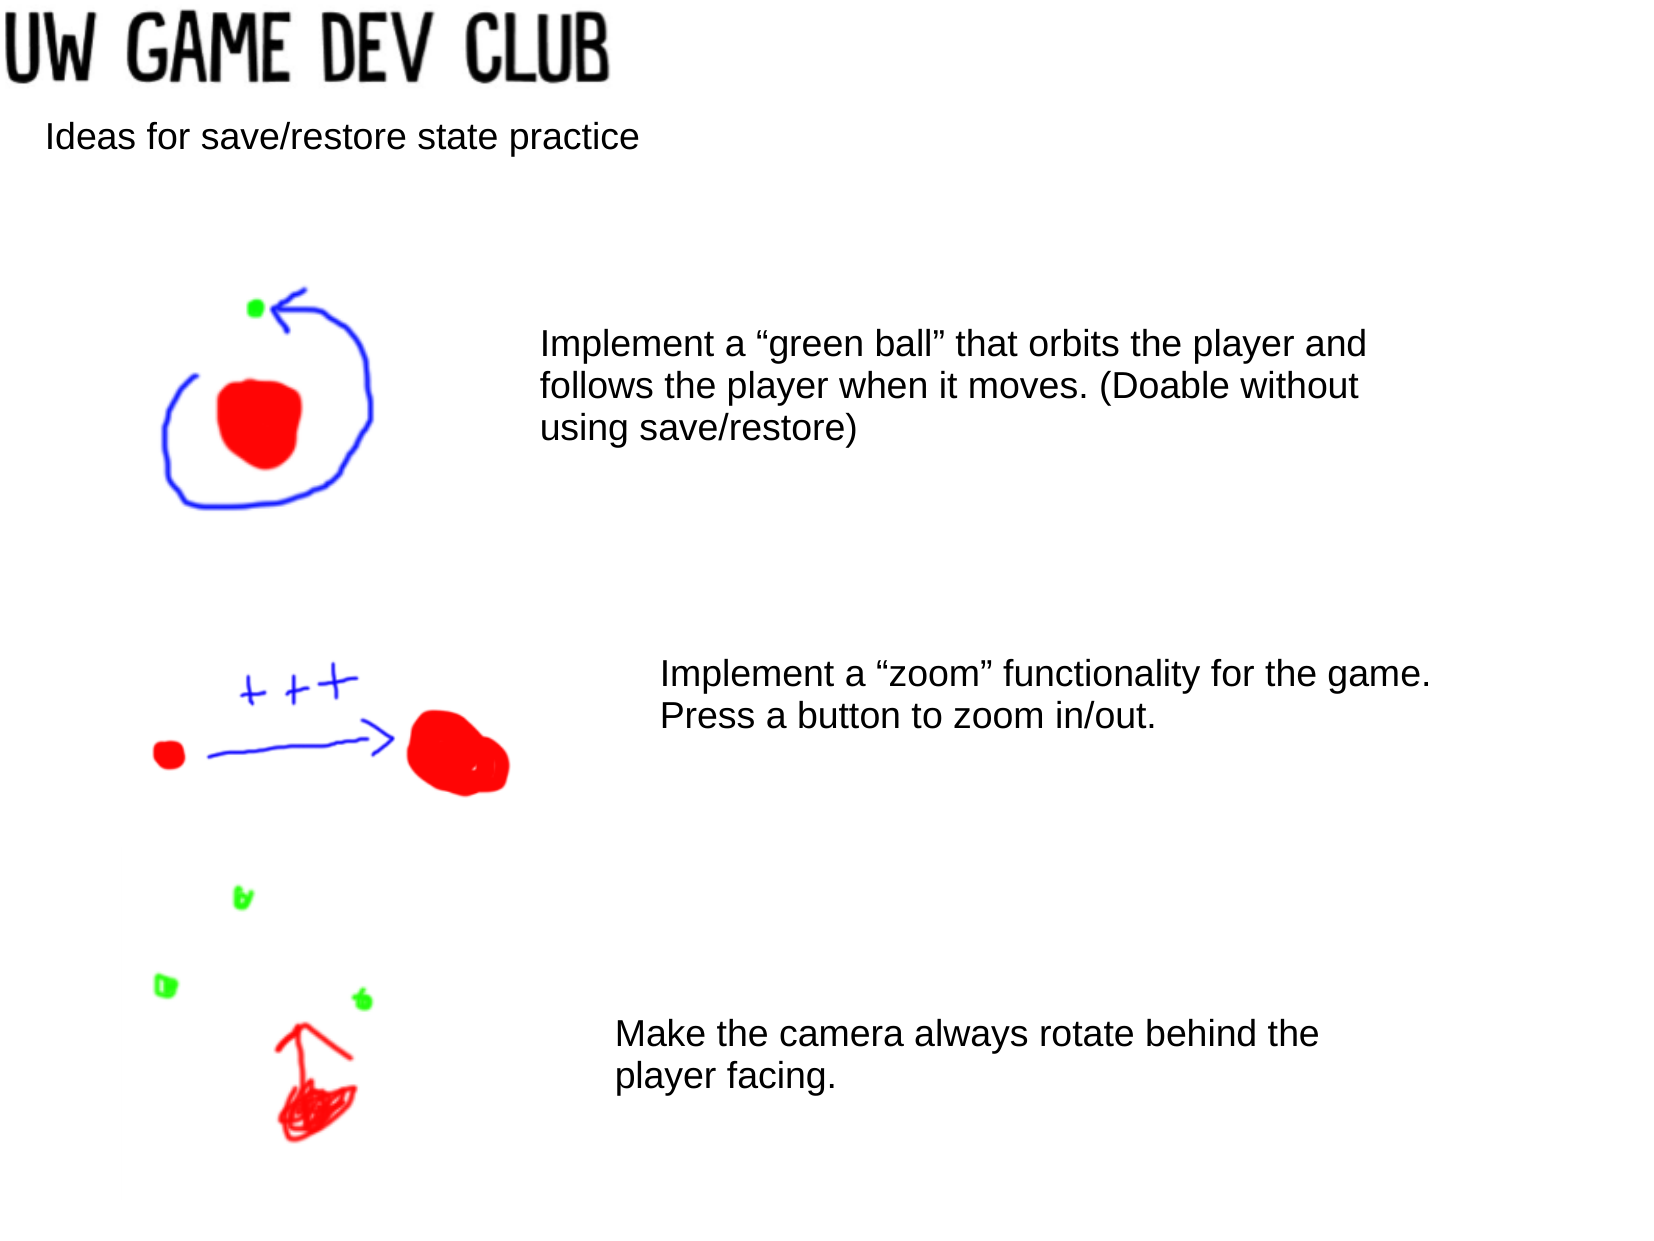

Ideas for save/restore state practice
Implement a “green ball” that orbits the player and follows the player when it moves. (Doable without using save/restore)
Implement a “zoom” functionality for the game.
Press a button to zoom in/out.
Make the camera always rotate behind the player facing.